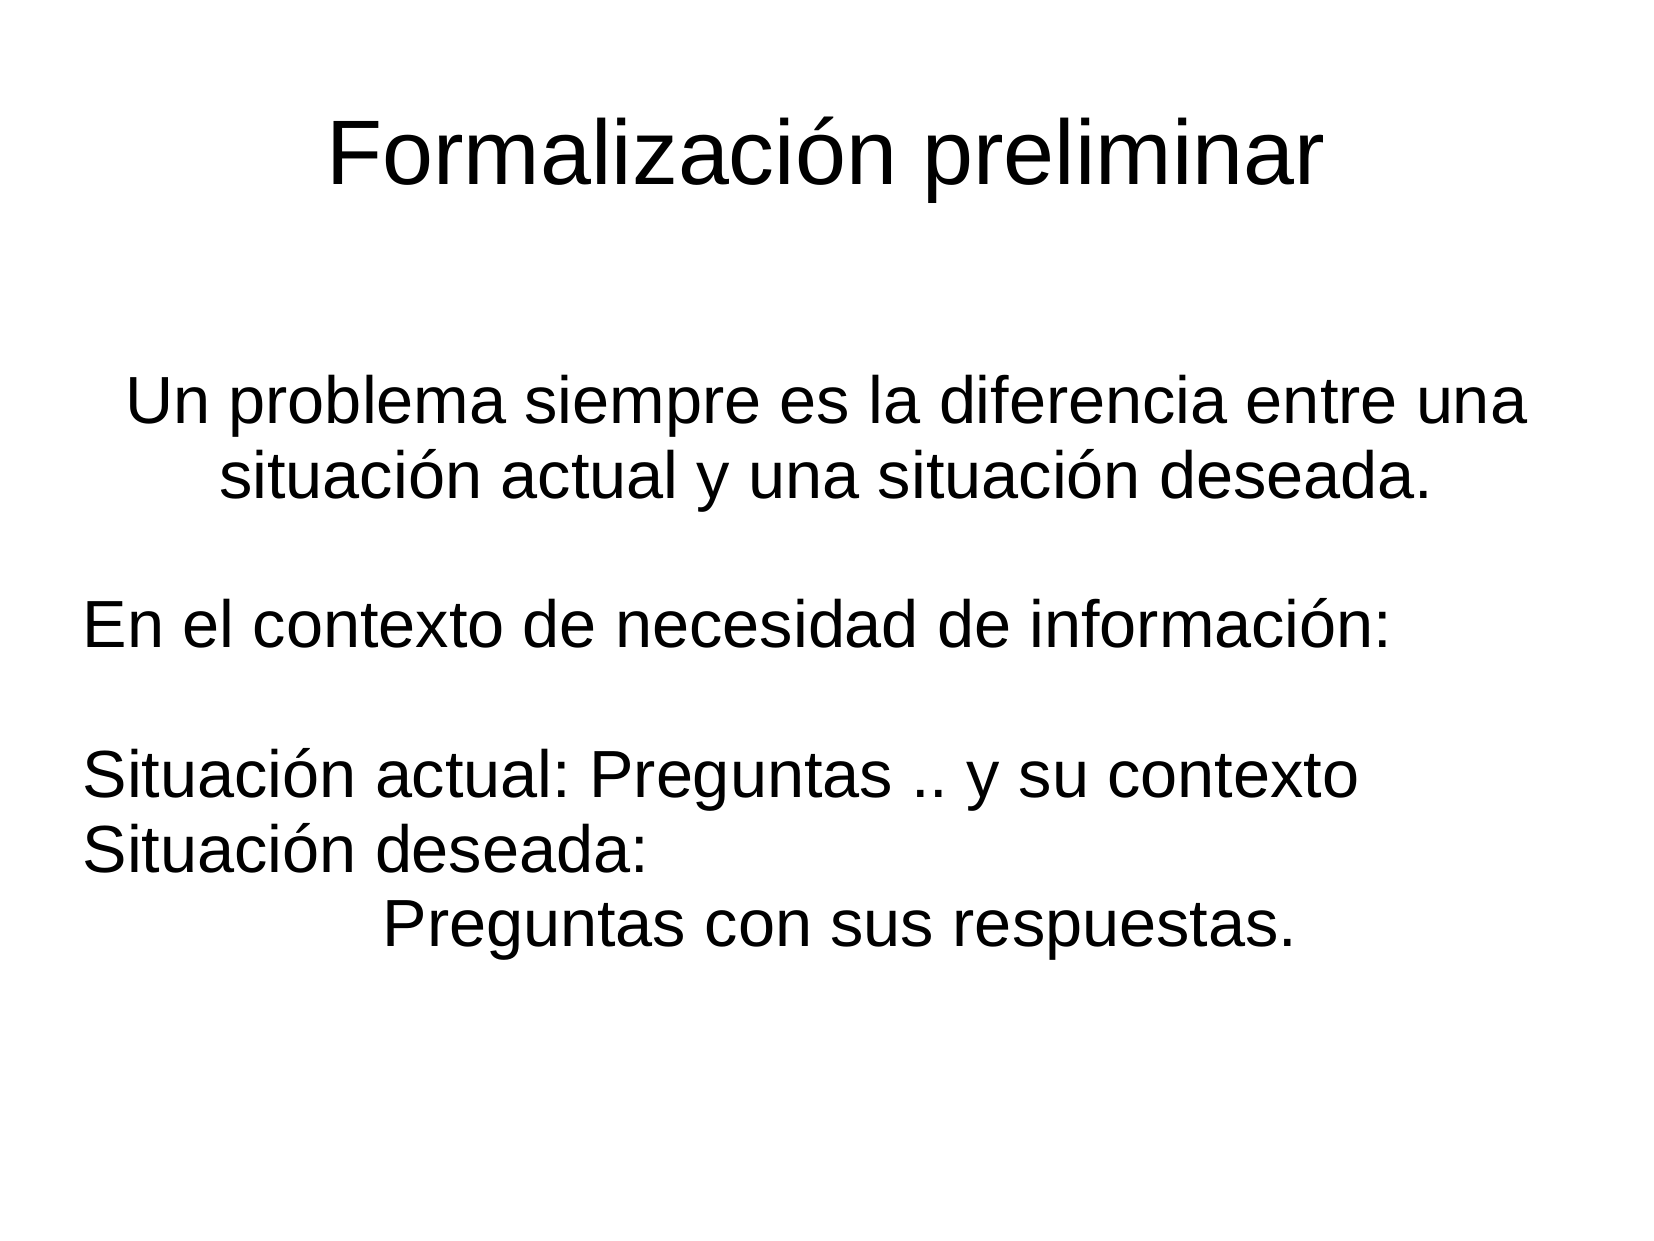

# Formalización preliminar
Un problema siempre es la diferencia entre una situación actual y una situación deseada.
En el contexto de necesidad de información:
Situación actual: Preguntas .. y su contexto
Situación deseada:
				Preguntas con sus respuestas.